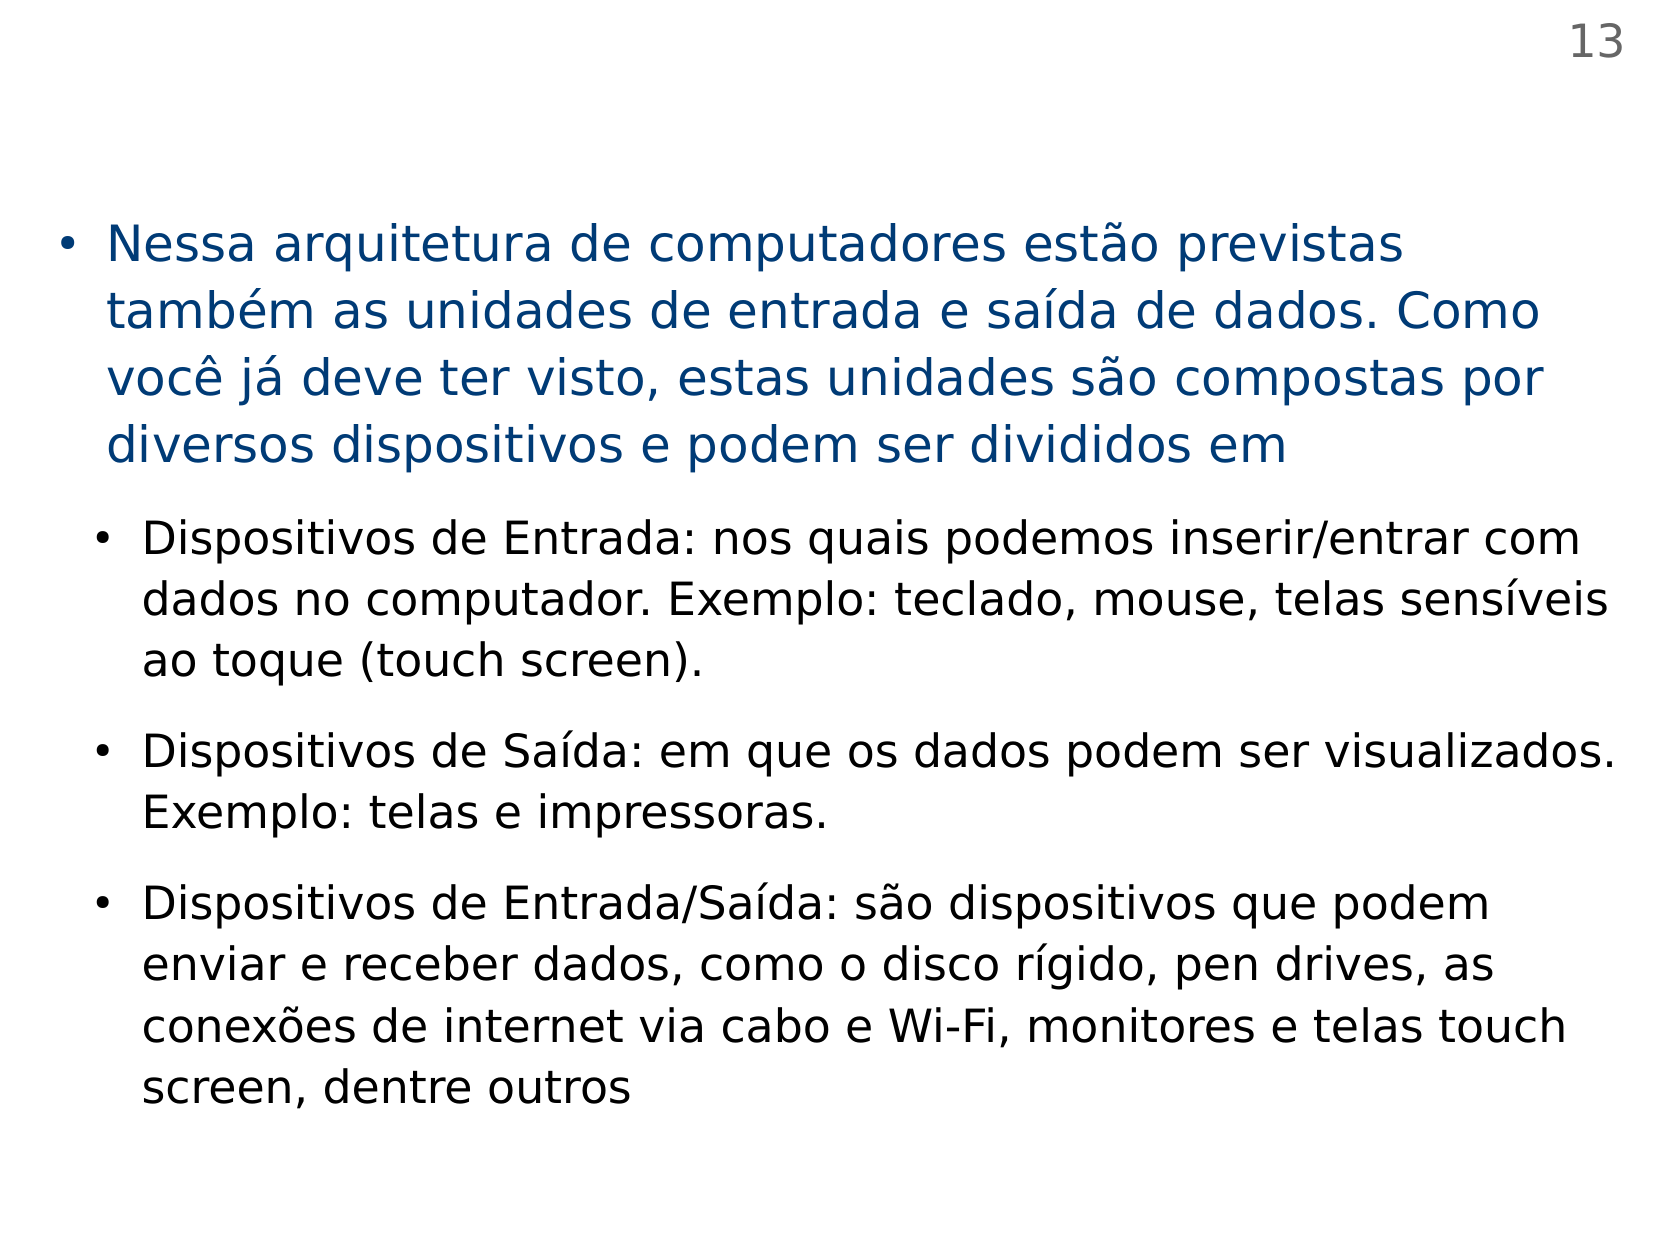

13
#
Nessa arquitetura de computadores estão previstas também as unidades de entrada e saída de dados. Como você já deve ter visto, estas unidades são compostas por diversos dispositivos e podem ser divididos em
Dispositivos de Entrada: nos quais podemos inserir/entrar com dados no computador. Exemplo: teclado, mouse, telas sensíveis ao toque (touch screen).
Dispositivos de Saída: em que os dados podem ser visualizados. Exemplo: telas e impressoras.
Dispositivos de Entrada/Saída: são dispositivos que podem enviar e receber dados, como o disco rígido, pen drives, as conexões de internet via cabo e Wi-Fi, monitores e telas touch screen, dentre outros